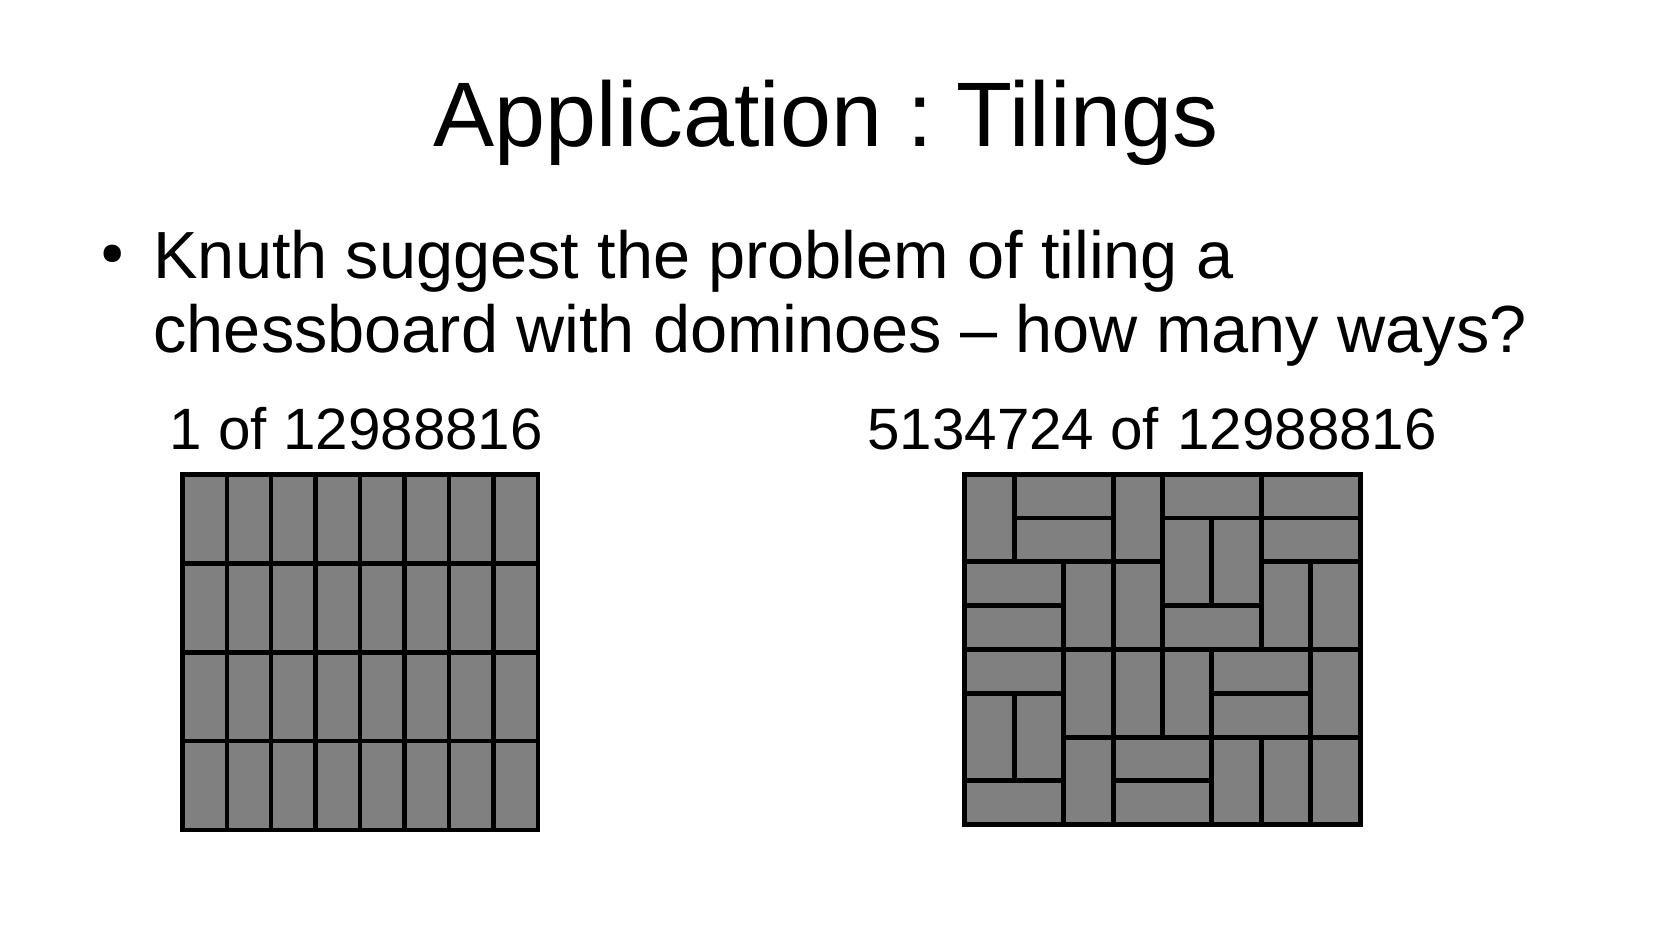

# Application : Tilings
Knuth suggest the problem of tiling a chessboard with dominoes – how many ways?
 1 of 12988816 5134724 of 12988816